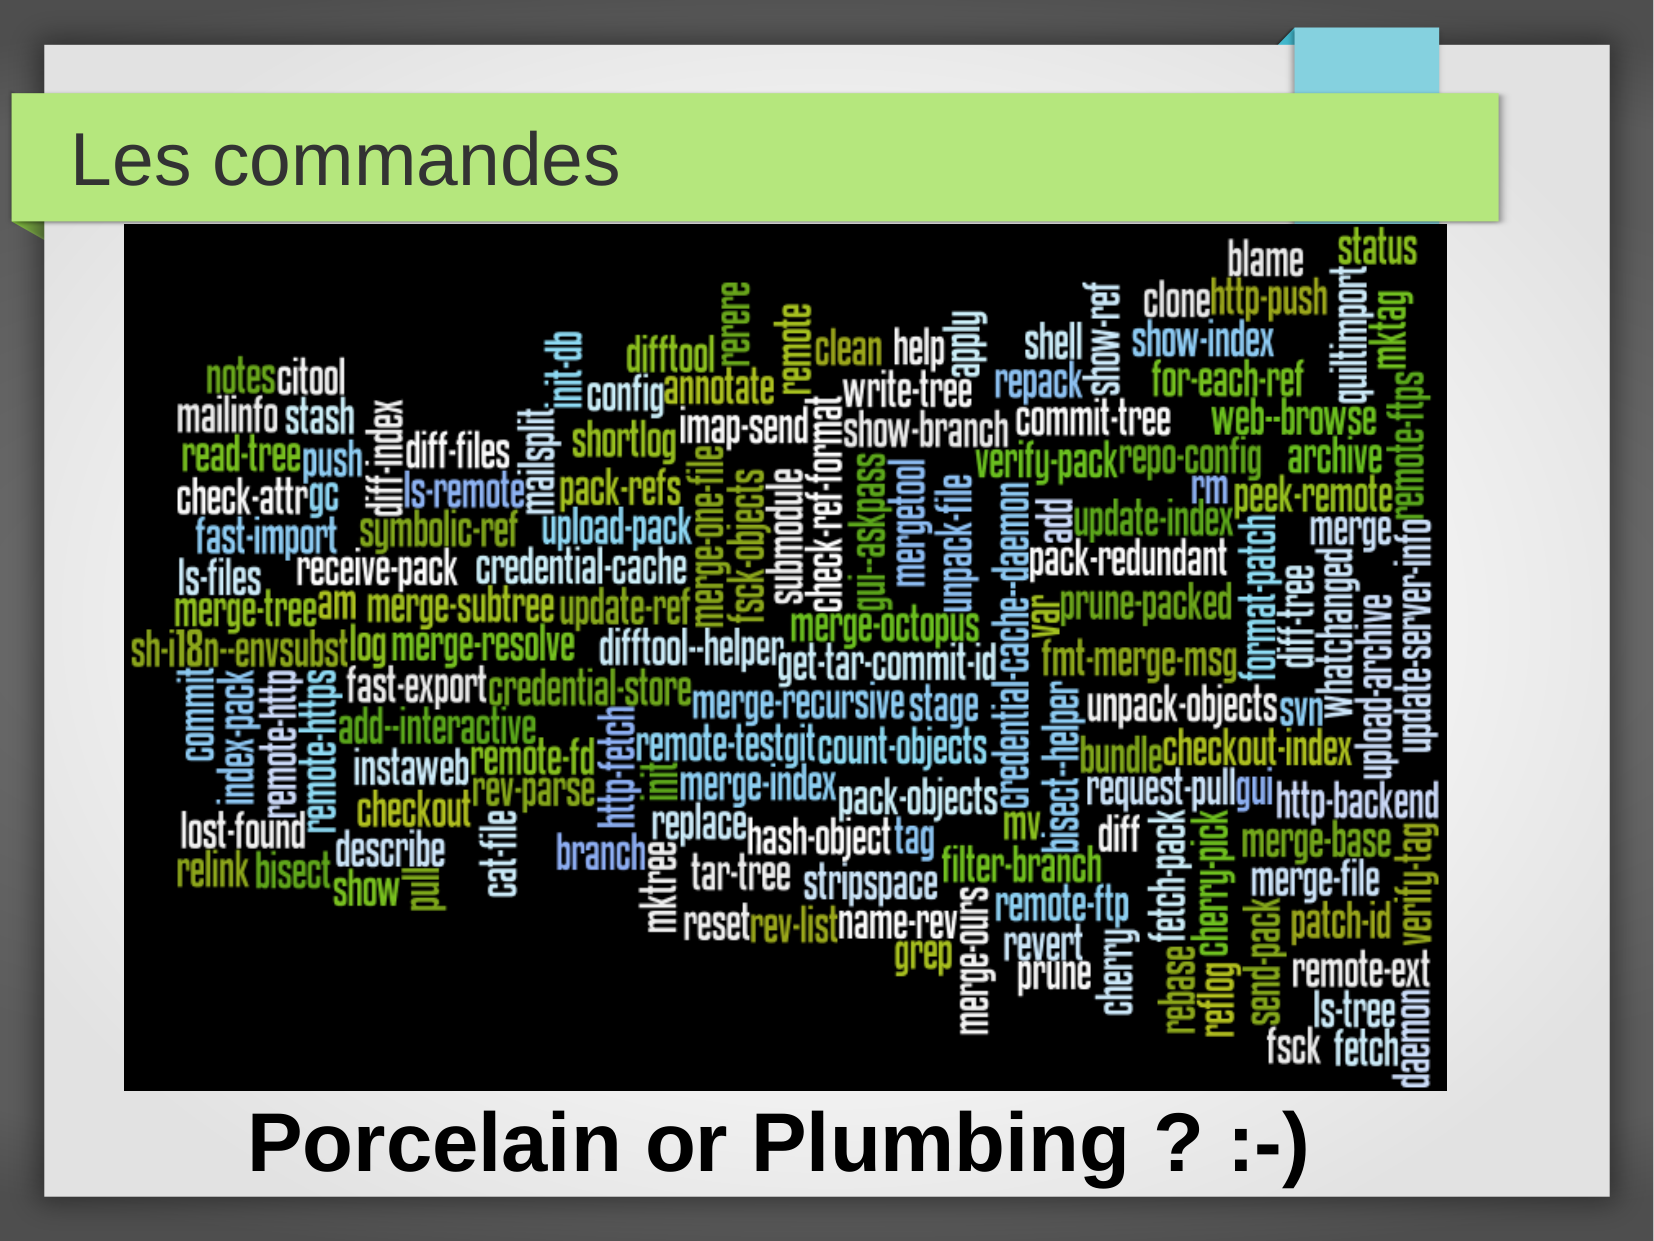

# Les commandes
Porcelain or Plumbing ? :-)